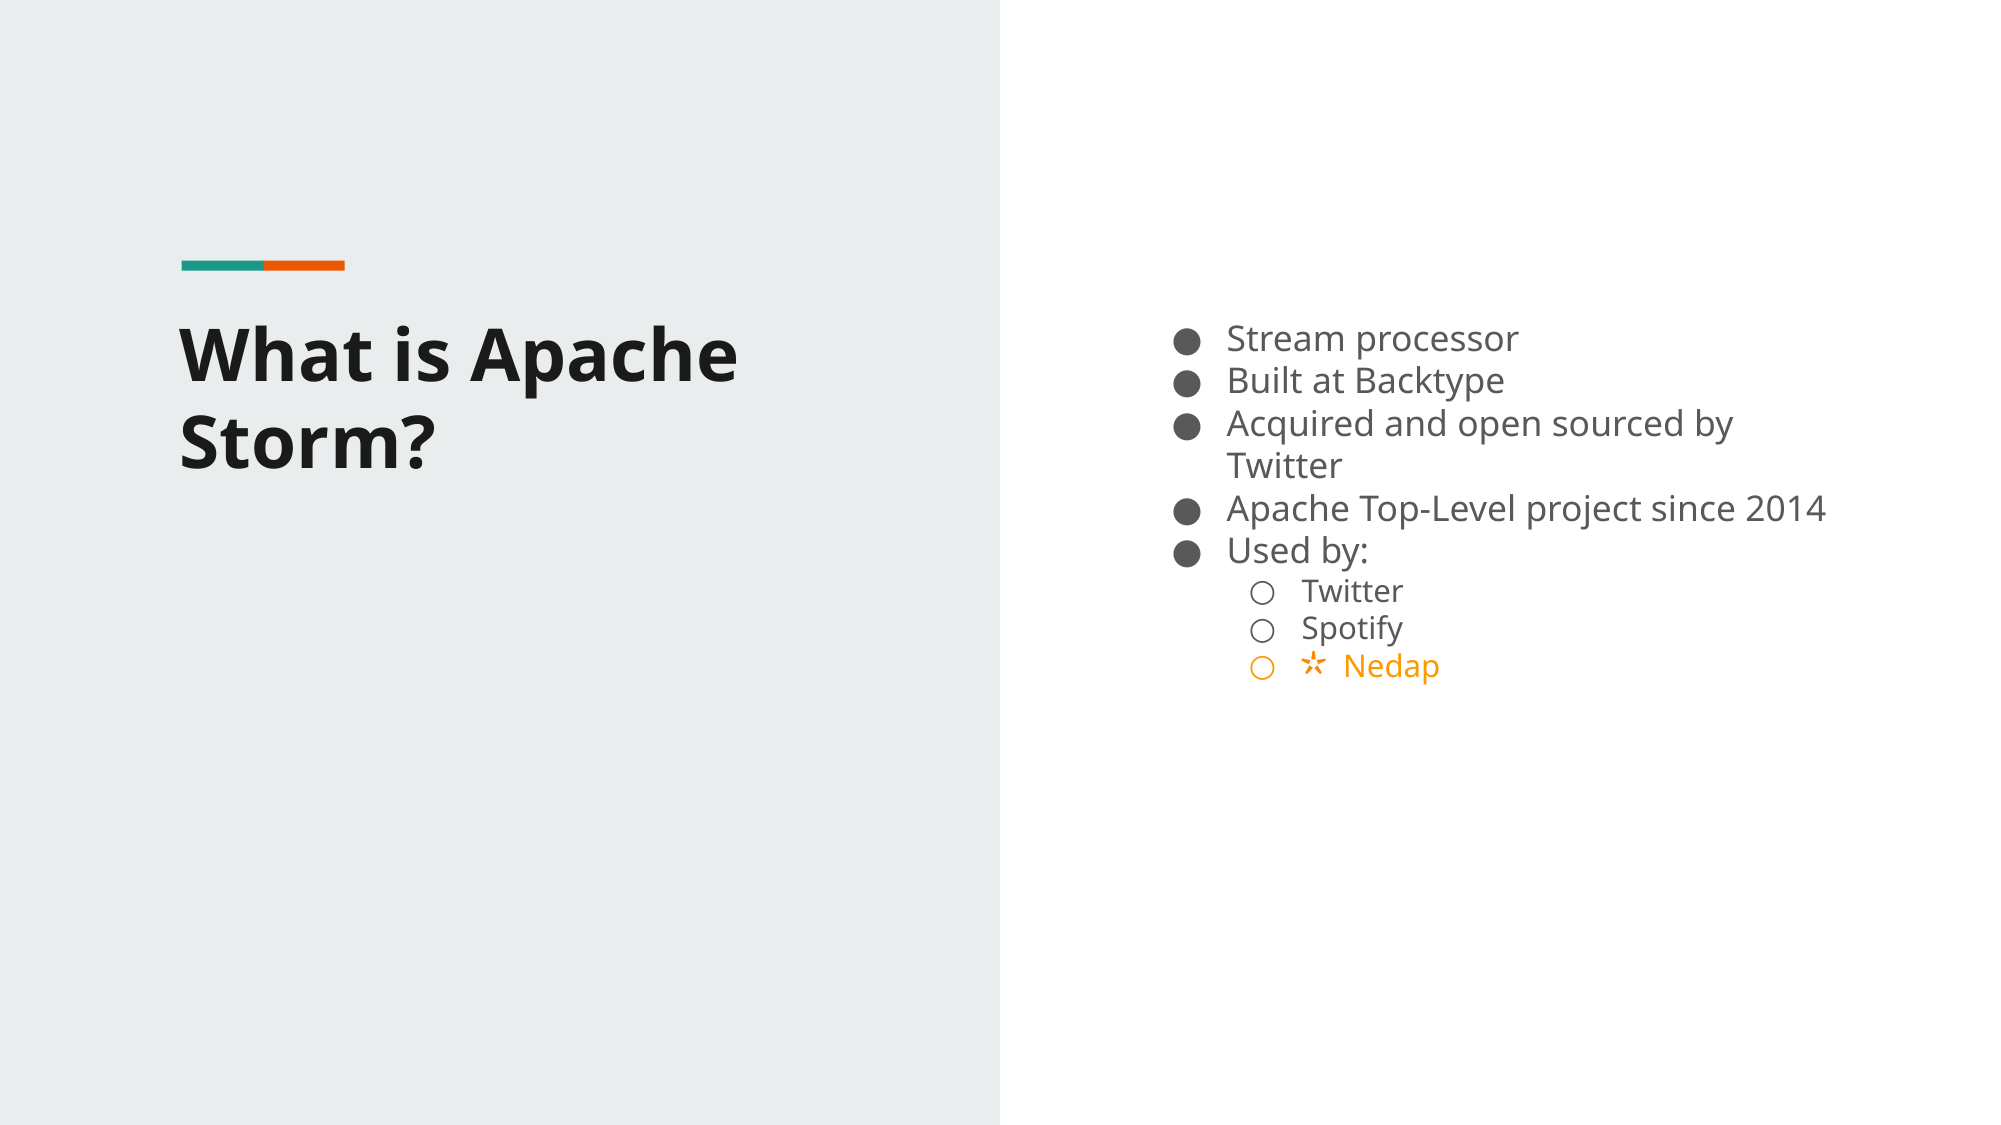

# What is Apache Storm?
Stream processor
Built at Backtype
Acquired and open sourced by Twitter
Apache Top-Level project since 2014
Used by:
Twitter
Spotify
 Nedap